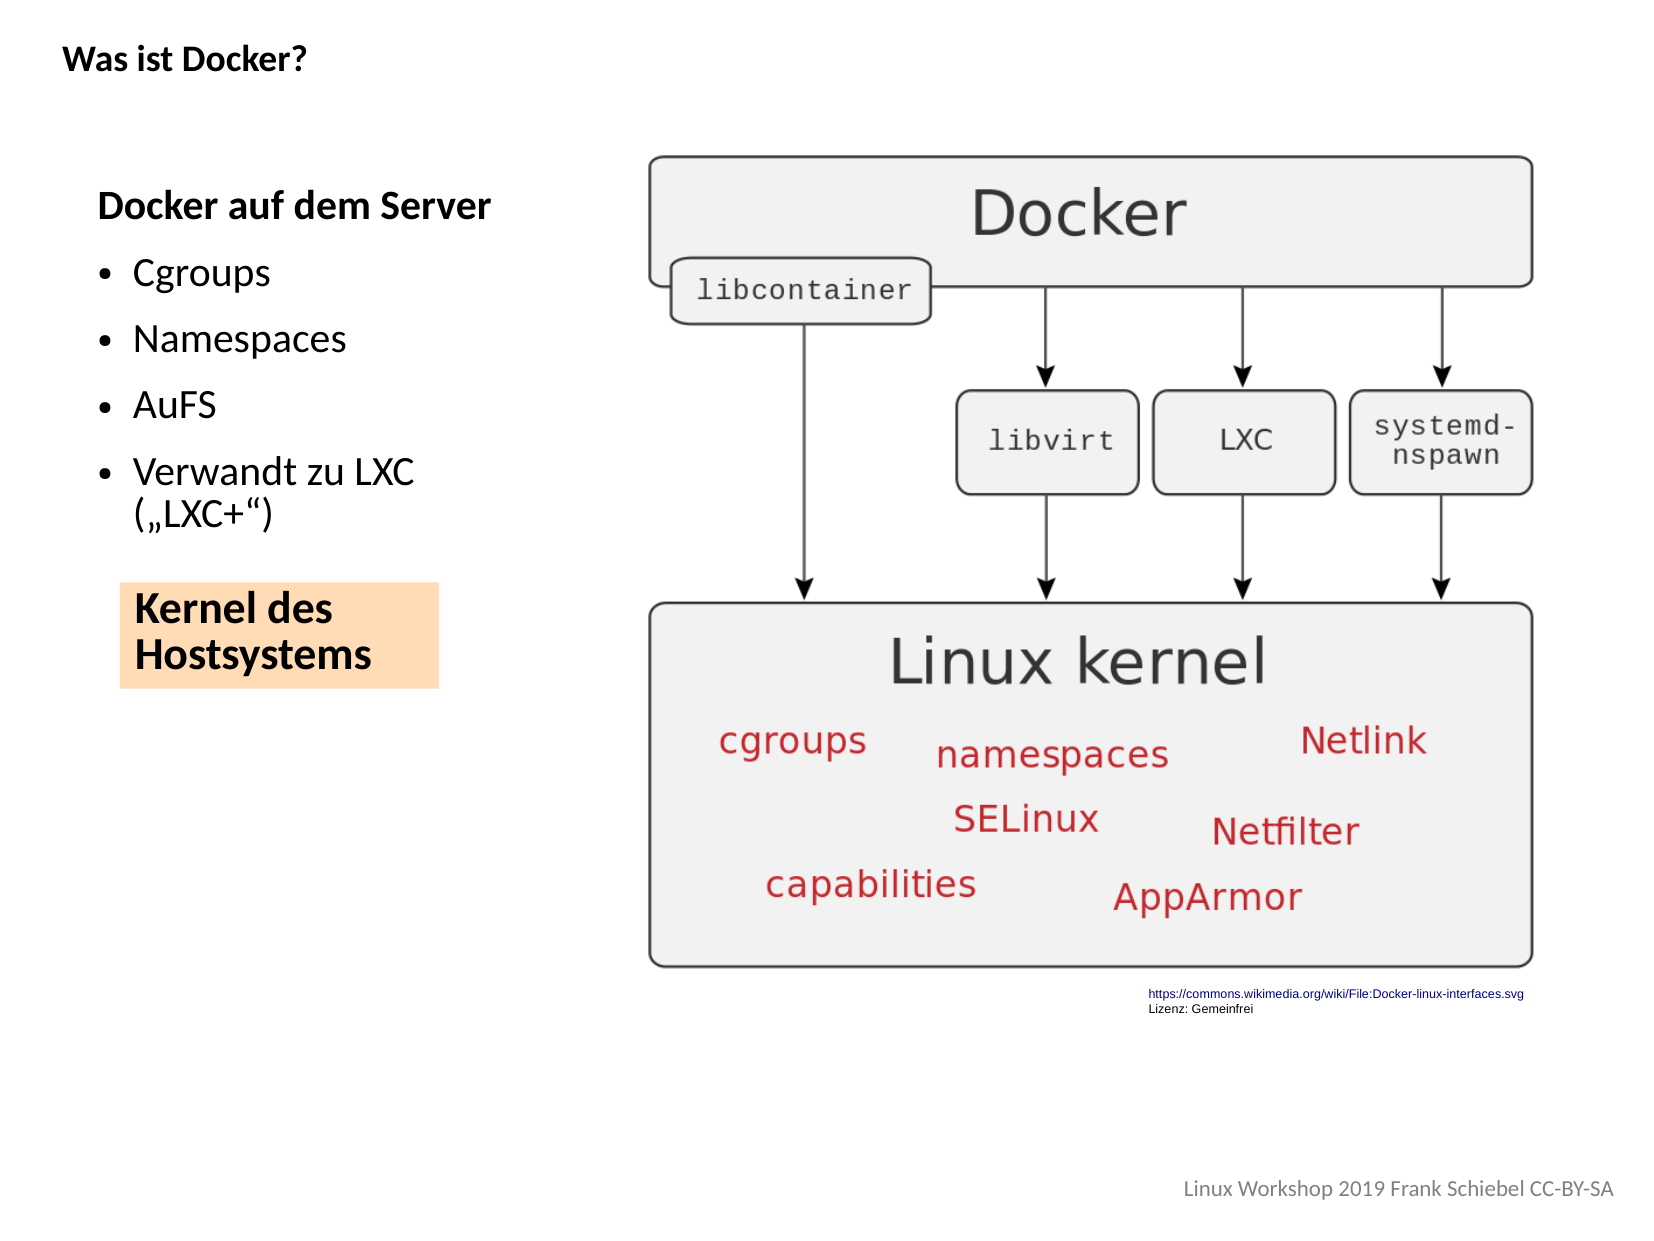

Was ist Docker?
Docker auf dem Server
Cgroups
Namespaces
AuFS
Verwandt zu LXC („LXC+“)
Kernel des Hostsystems
https://commons.wikimedia.org/wiki/File:Docker-linux-interfaces.svg
Lizenz: Gemeinfrei